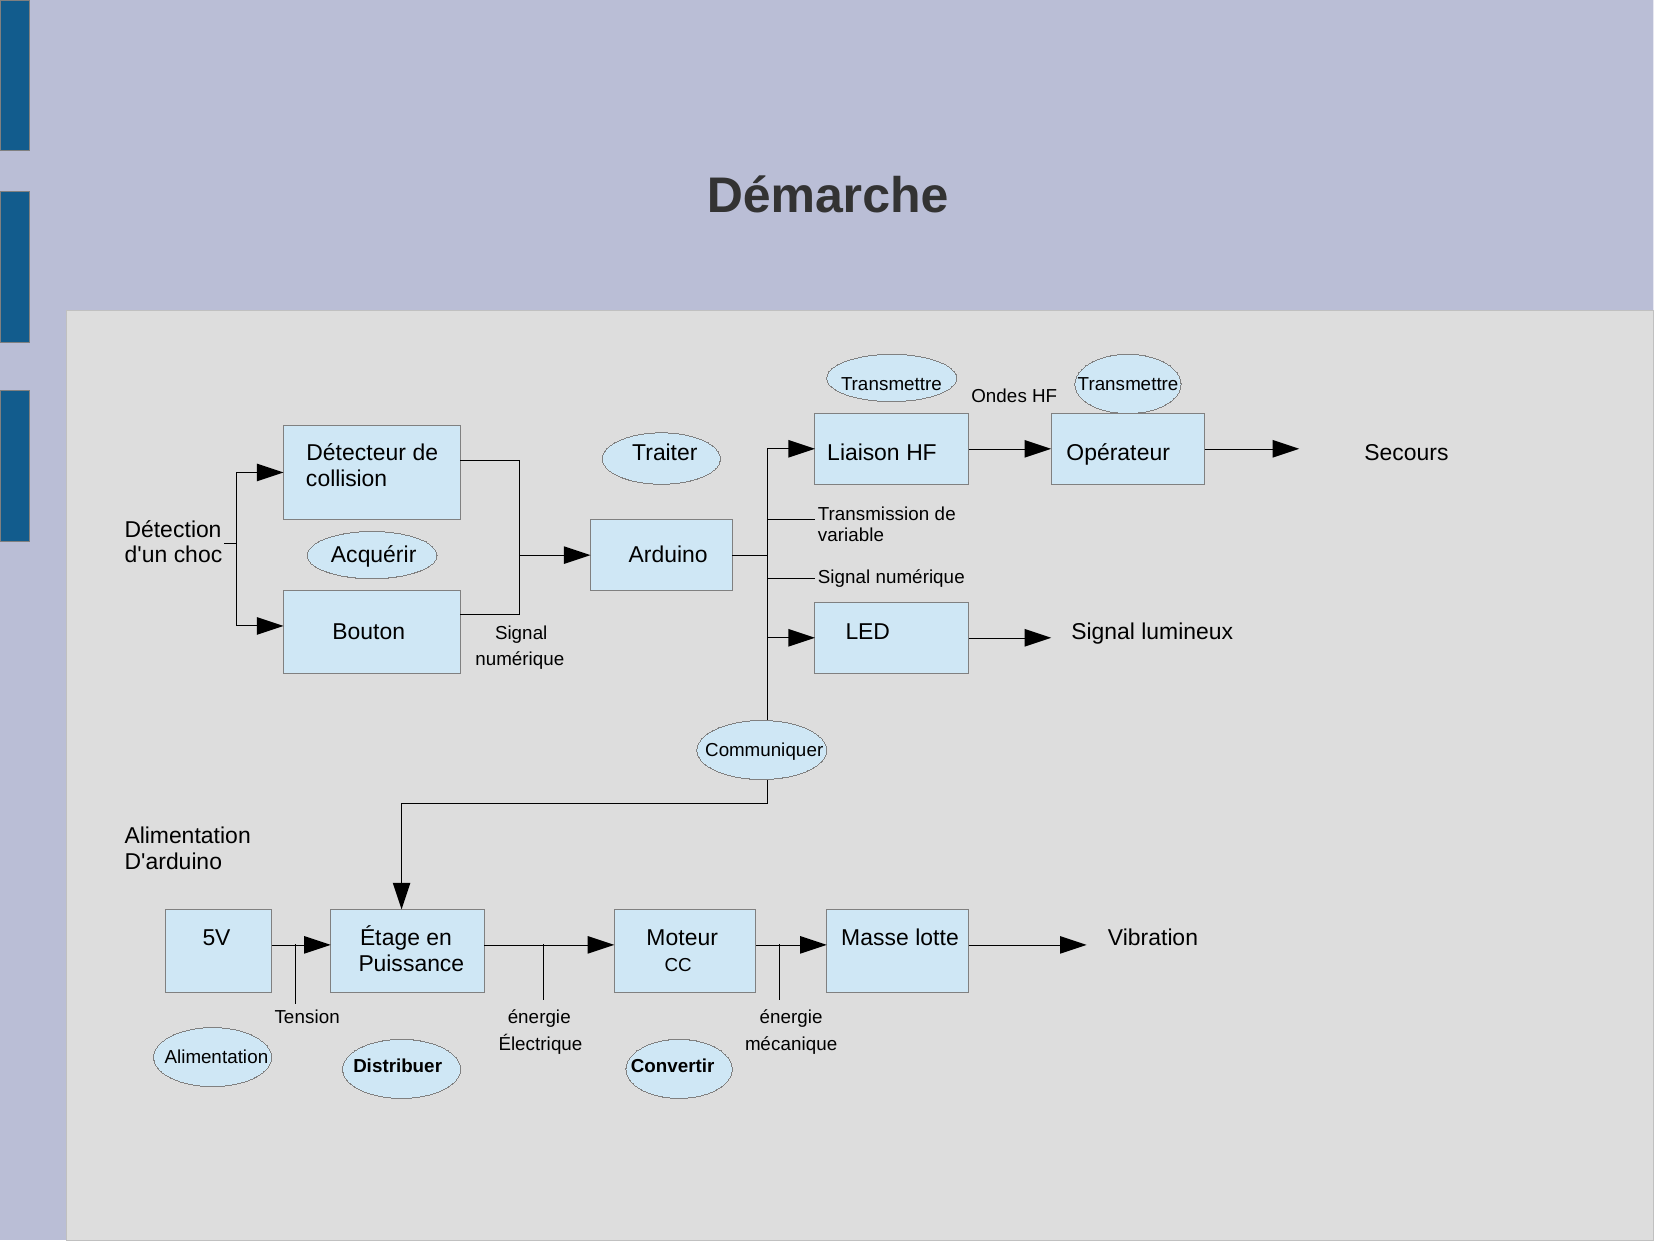

# Démarche
Transmettre
Transmettre
Ondes HF
 Détecteur de Traiter Liaison HF Opérateur Secours collision
Détection
d'un choc Acquérir Arduino
 Bouton Signal LED Signal lumineux
 numérique
Alimentation
D'arduino
 5V Étage en Moteur Masse lotte Vibration
 Puissance CC
Transmission de variable
Signal numérique
Communiquer
Tension énergie énergie
 Électrique mécanique
 Distribuer Convertir
Alimentation